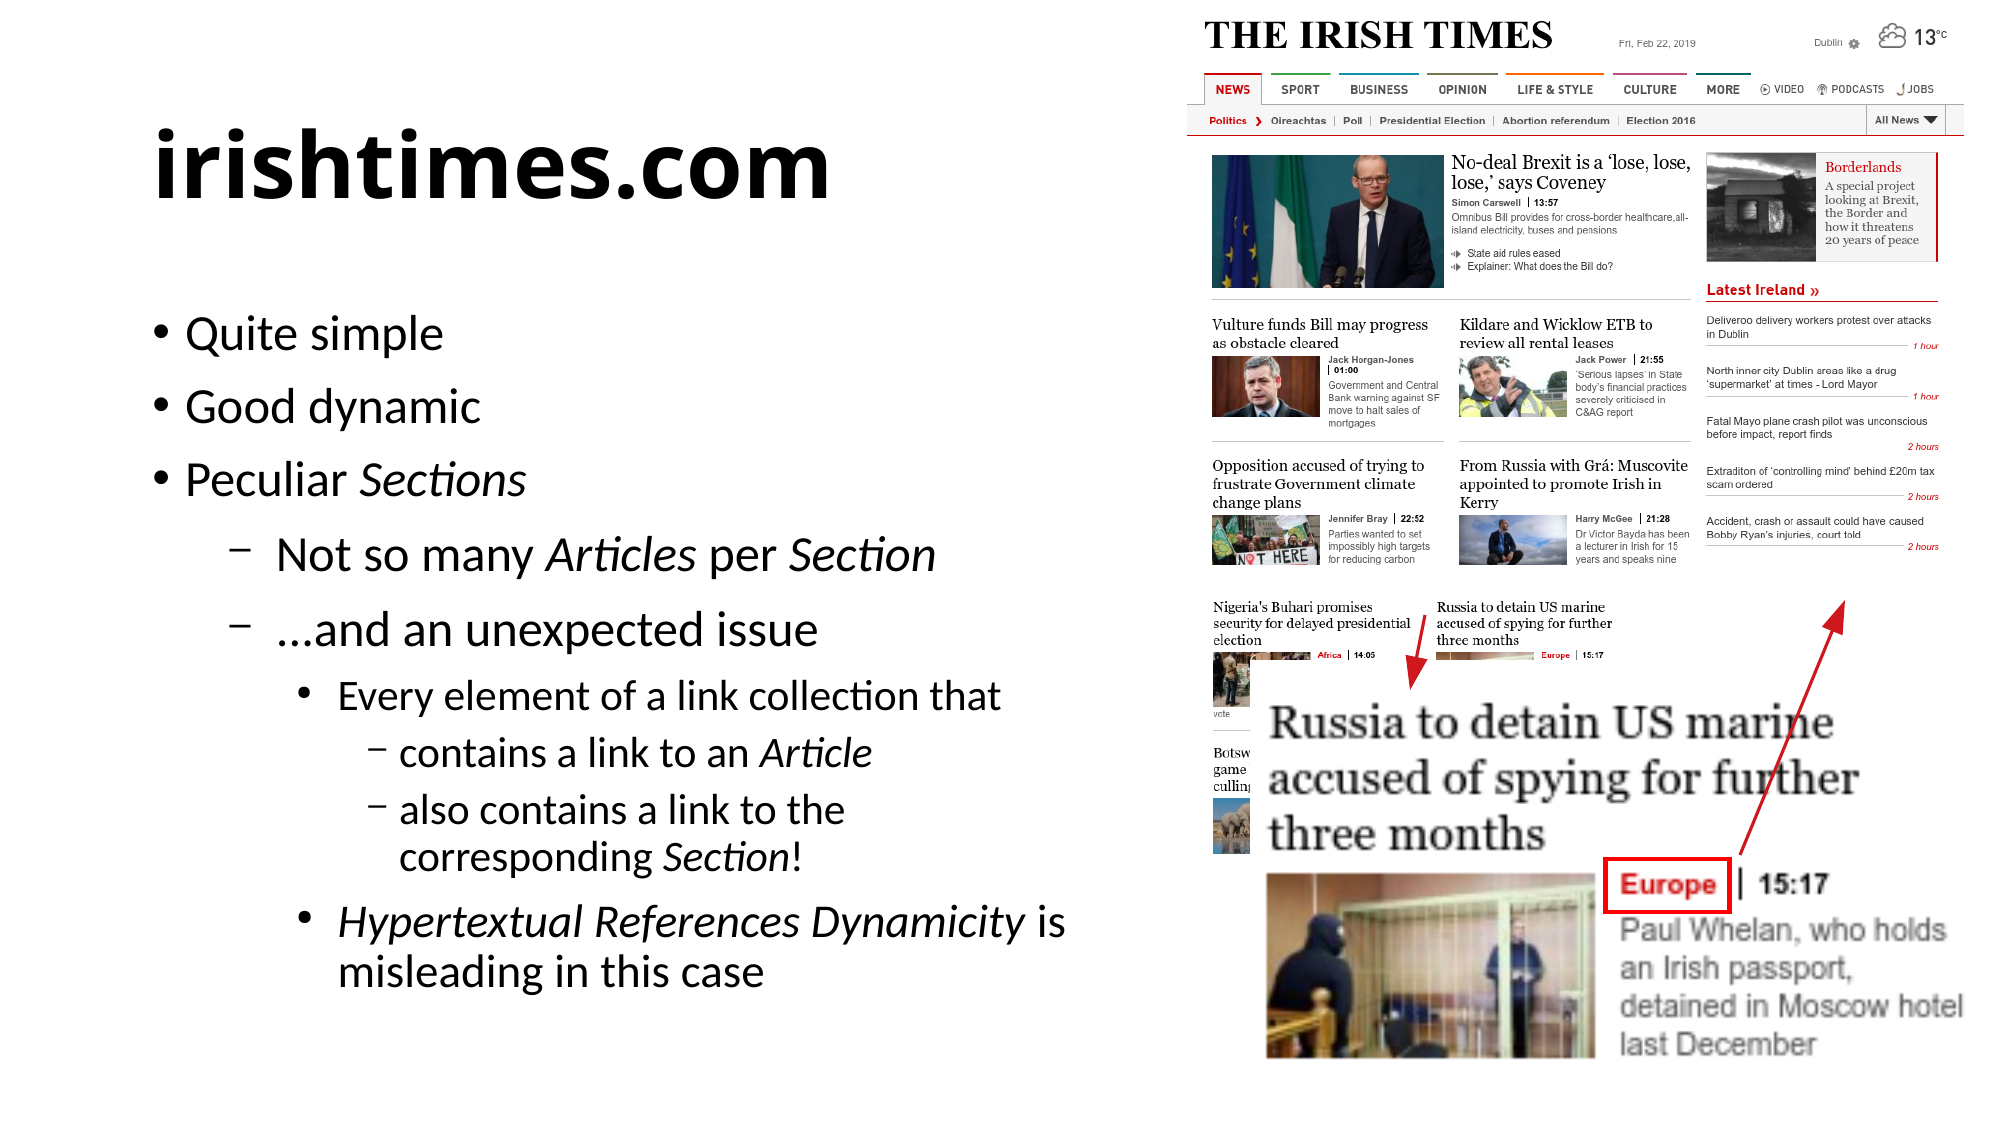

# irishtimes.com
Quite simple
Good dynamic
Peculiar Sections
Not so many Articles per Section
...and an unexpected issue
Every element of a link collection that
contains a link to an Article
also contains a link to the corresponding Section!
Hypertextual References Dynamicity is misleading in this case